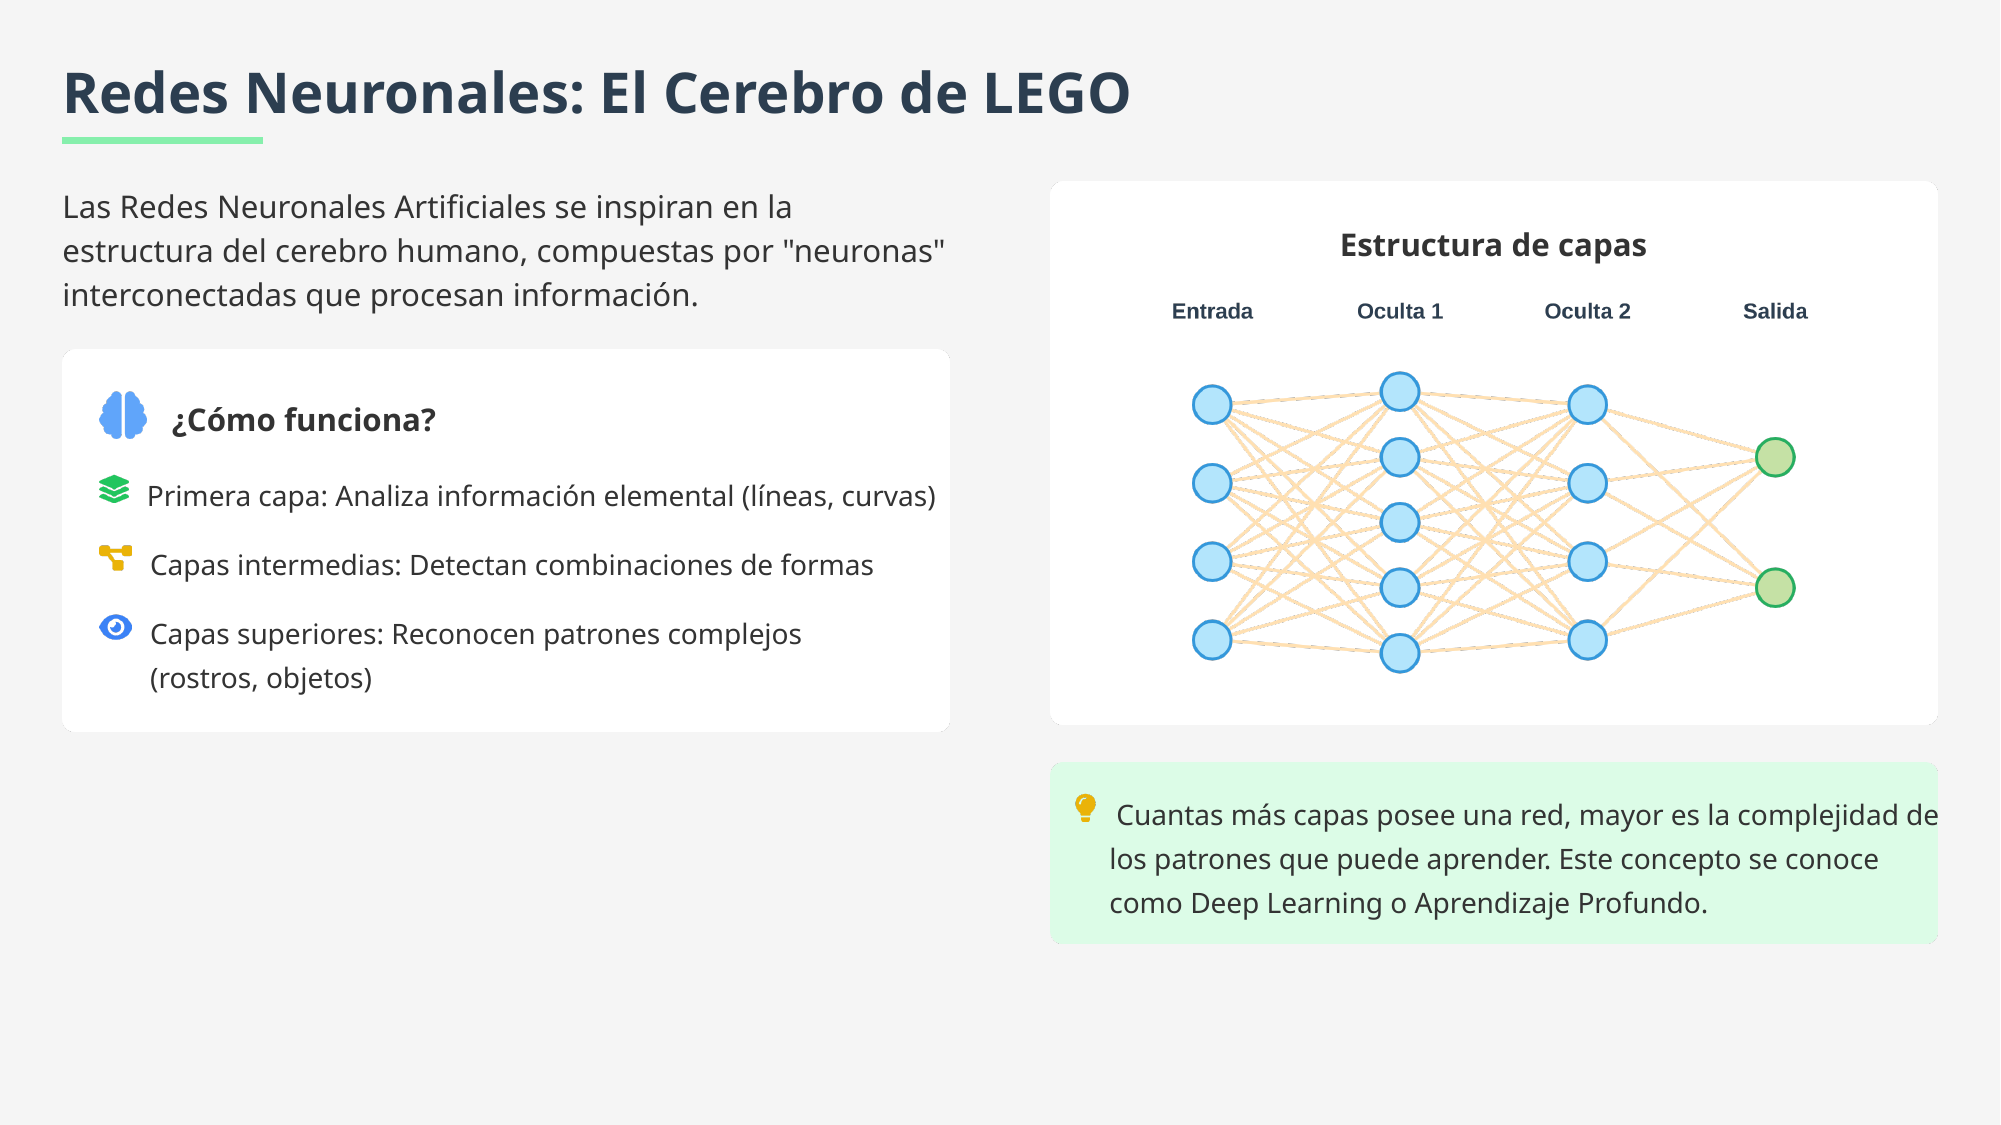

Redes Neuronales: El Cerebro de LEGO
Las Redes Neuronales Artificiales se inspiran en la estructura del cerebro humano, compuestas por "neuronas" interconectadas que procesan información.
Estructura de capas
¿Cómo funciona?
Primera capa: Analiza información elemental (líneas, curvas)
Capas intermedias: Detectan combinaciones de formas
Capas superiores: Reconocen patrones complejos (rostros, objetos)
 Cuantas más capas posee una red, mayor es la complejidad de los patrones que puede aprender. Este concepto se conoce como Deep Learning o Aprendizaje Profundo.